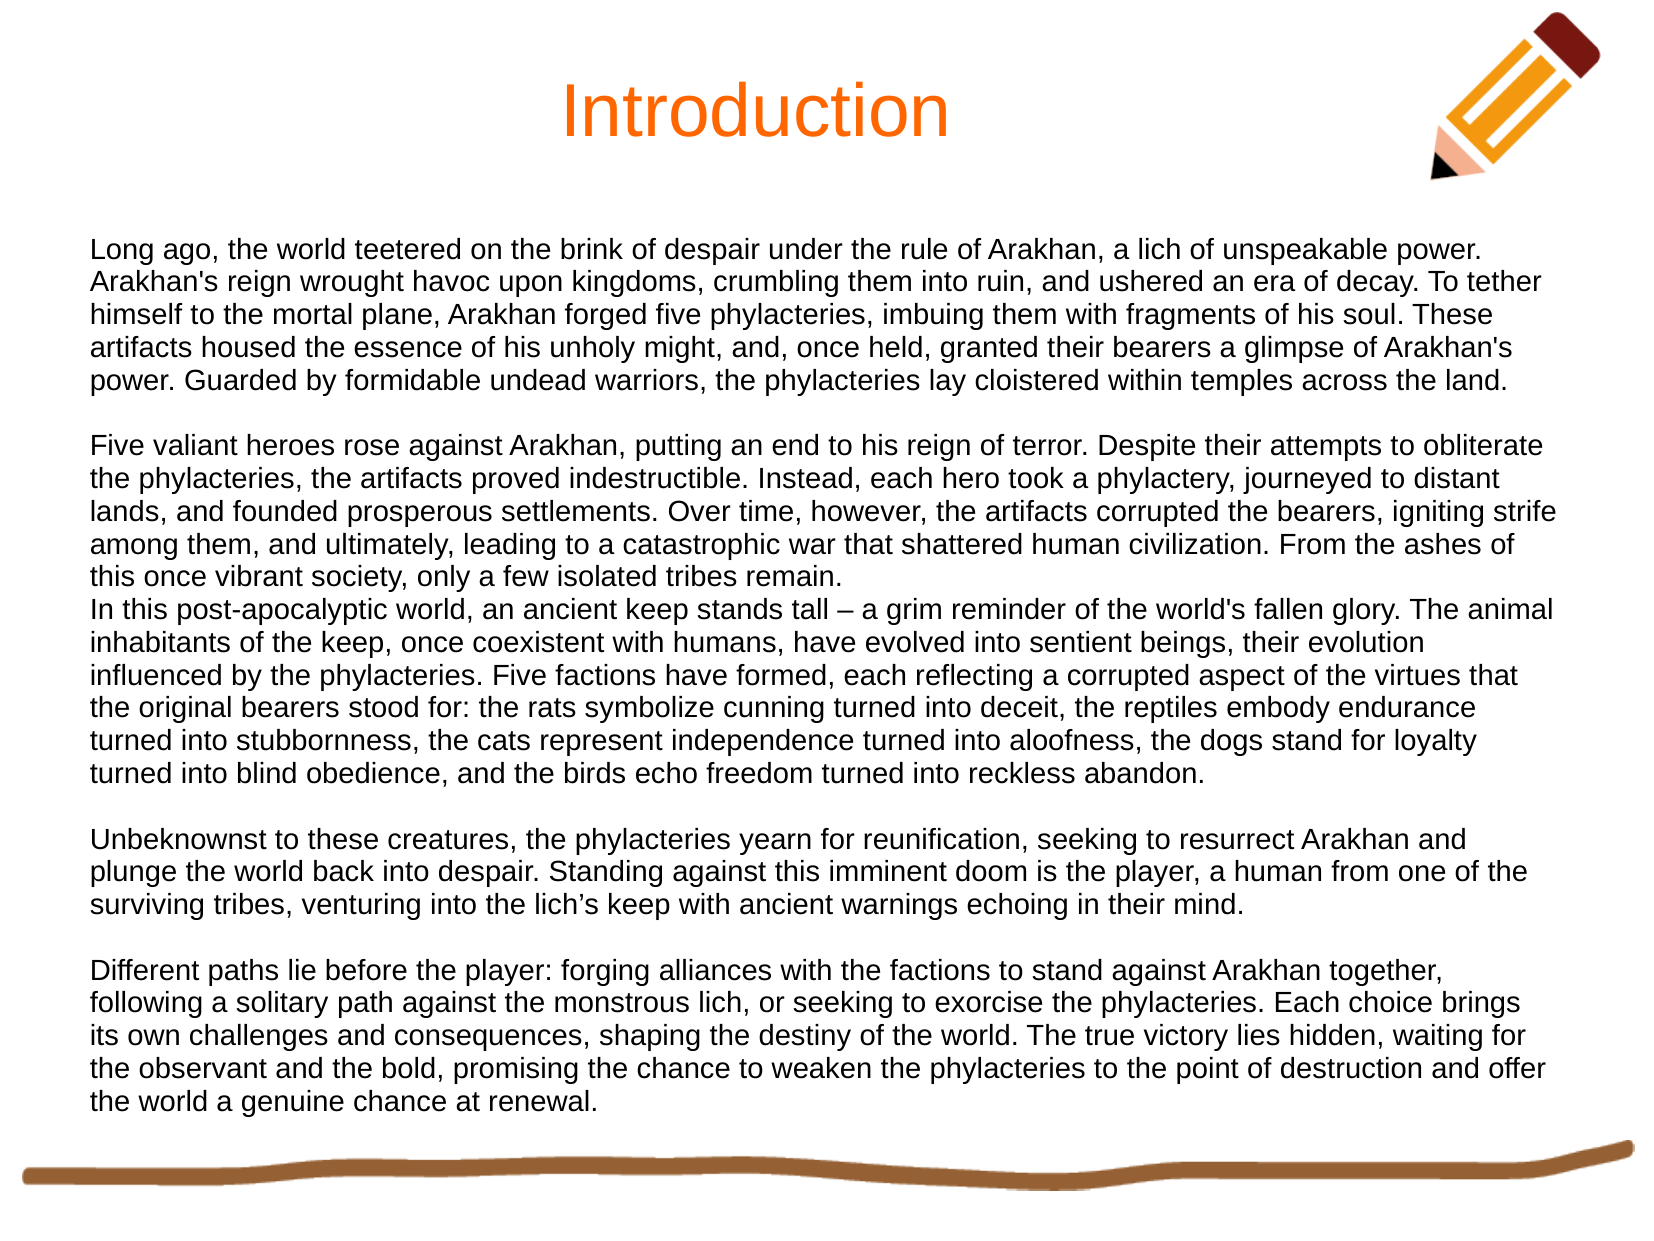

# Introduction
Long ago, the world teetered on the brink of despair under the rule of Arakhan, a lich of unspeakable power. Arakhan's reign wrought havoc upon kingdoms, crumbling them into ruin, and ushered an era of decay. To tether himself to the mortal plane, Arakhan forged five phylacteries, imbuing them with fragments of his soul. These artifacts housed the essence of his unholy might, and, once held, granted their bearers a glimpse of Arakhan's power. Guarded by formidable undead warriors, the phylacteries lay cloistered within temples across the land.
Five valiant heroes rose against Arakhan, putting an end to his reign of terror. Despite their attempts to obliterate the phylacteries, the artifacts proved indestructible. Instead, each hero took a phylactery, journeyed to distant lands, and founded prosperous settlements. Over time, however, the artifacts corrupted the bearers, igniting strife among them, and ultimately, leading to a catastrophic war that shattered human civilization. From the ashes of this once vibrant society, only a few isolated tribes remain.
In this post-apocalyptic world, an ancient keep stands tall – a grim reminder of the world's fallen glory. The animal inhabitants of the keep, once coexistent with humans, have evolved into sentient beings, their evolution influenced by the phylacteries. Five factions have formed, each reflecting a corrupted aspect of the virtues that the original bearers stood for: the rats symbolize cunning turned into deceit, the reptiles embody endurance turned into stubbornness, the cats represent independence turned into aloofness, the dogs stand for loyalty turned into blind obedience, and the birds echo freedom turned into reckless abandon.
Unbeknownst to these creatures, the phylacteries yearn for reunification, seeking to resurrect Arakhan and plunge the world back into despair. Standing against this imminent doom is the player, a human from one of the surviving tribes, venturing into the lich’s keep with ancient warnings echoing in their mind.
Different paths lie before the player: forging alliances with the factions to stand against Arakhan together, following a solitary path against the monstrous lich, or seeking to exorcise the phylacteries. Each choice brings its own challenges and consequences, shaping the destiny of the world. The true victory lies hidden, waiting for the observant and the bold, promising the chance to weaken the phylacteries to the point of destruction and offer the world a genuine chance at renewal.